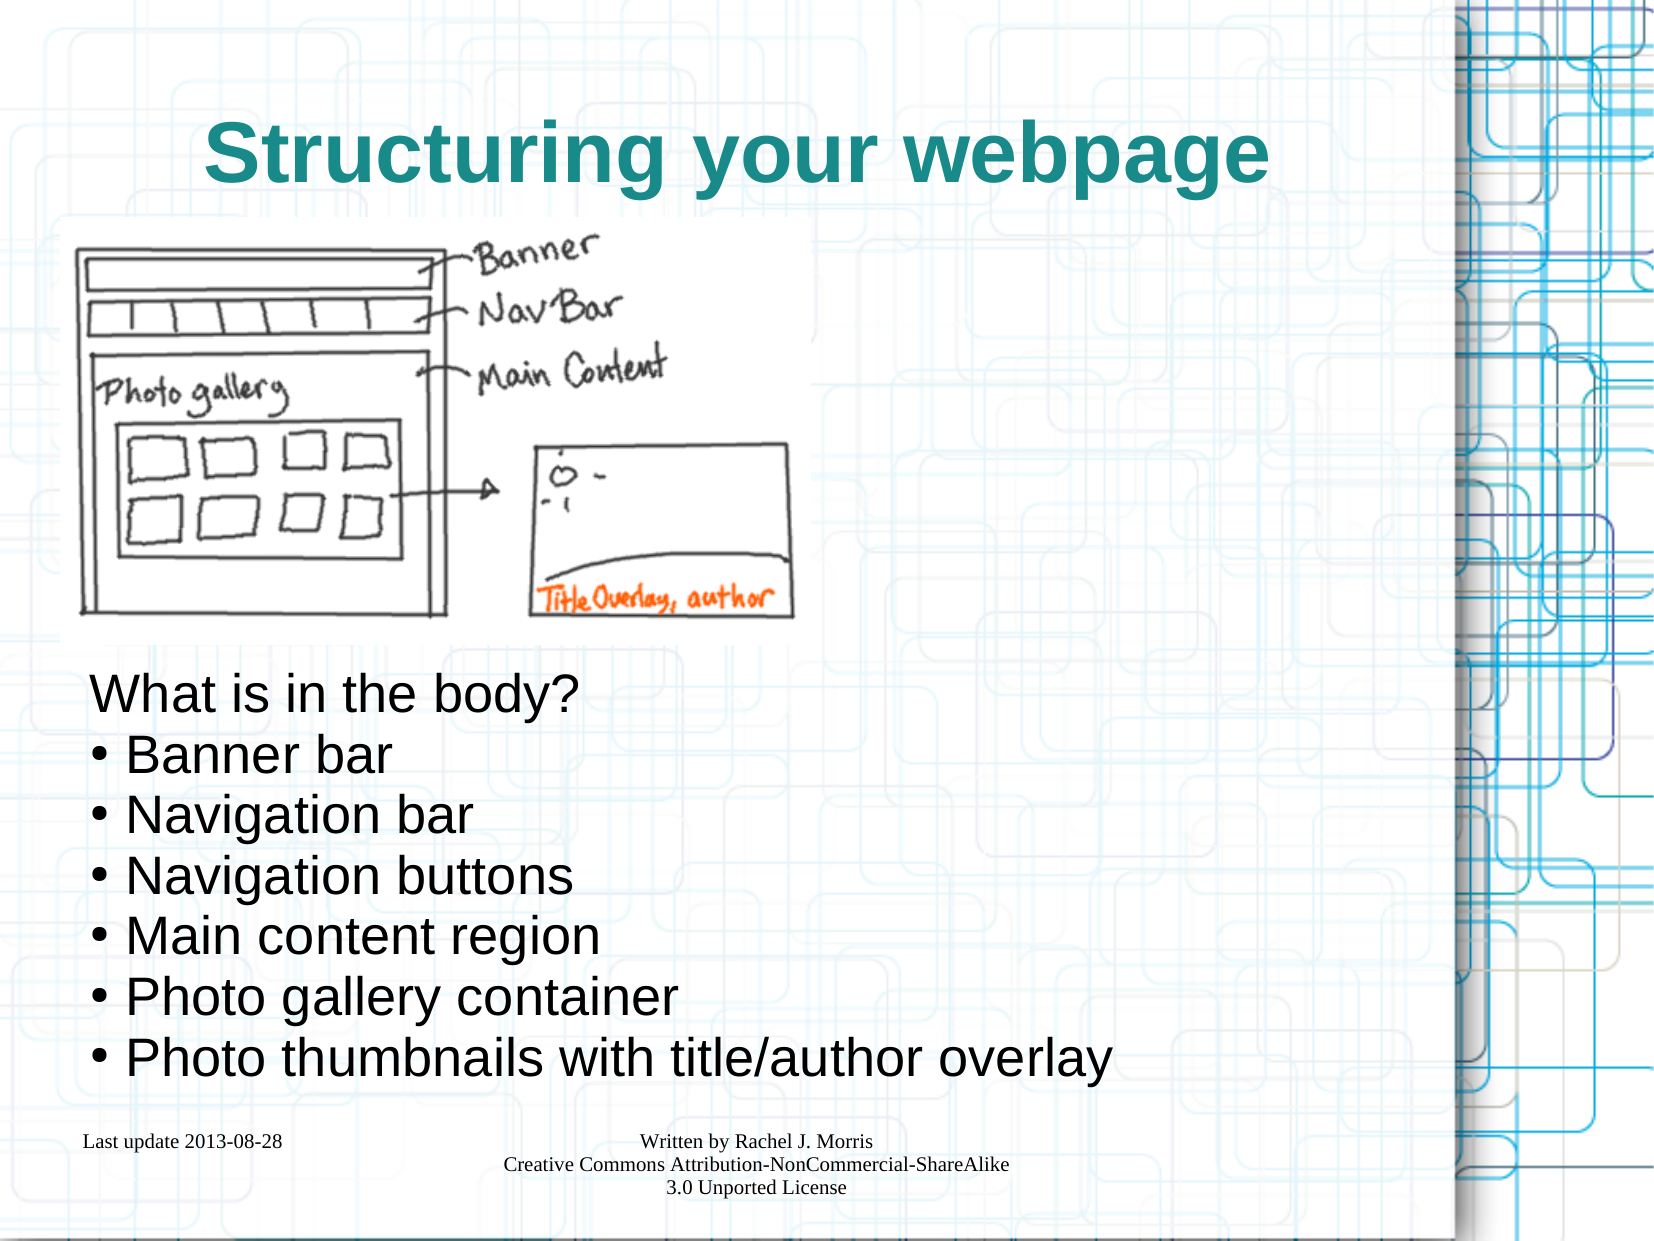

# Structuring your webpage
What is in the body?
Banner bar
Navigation bar
Navigation buttons
Main content region
Photo gallery container
Photo thumbnails with title/author overlay